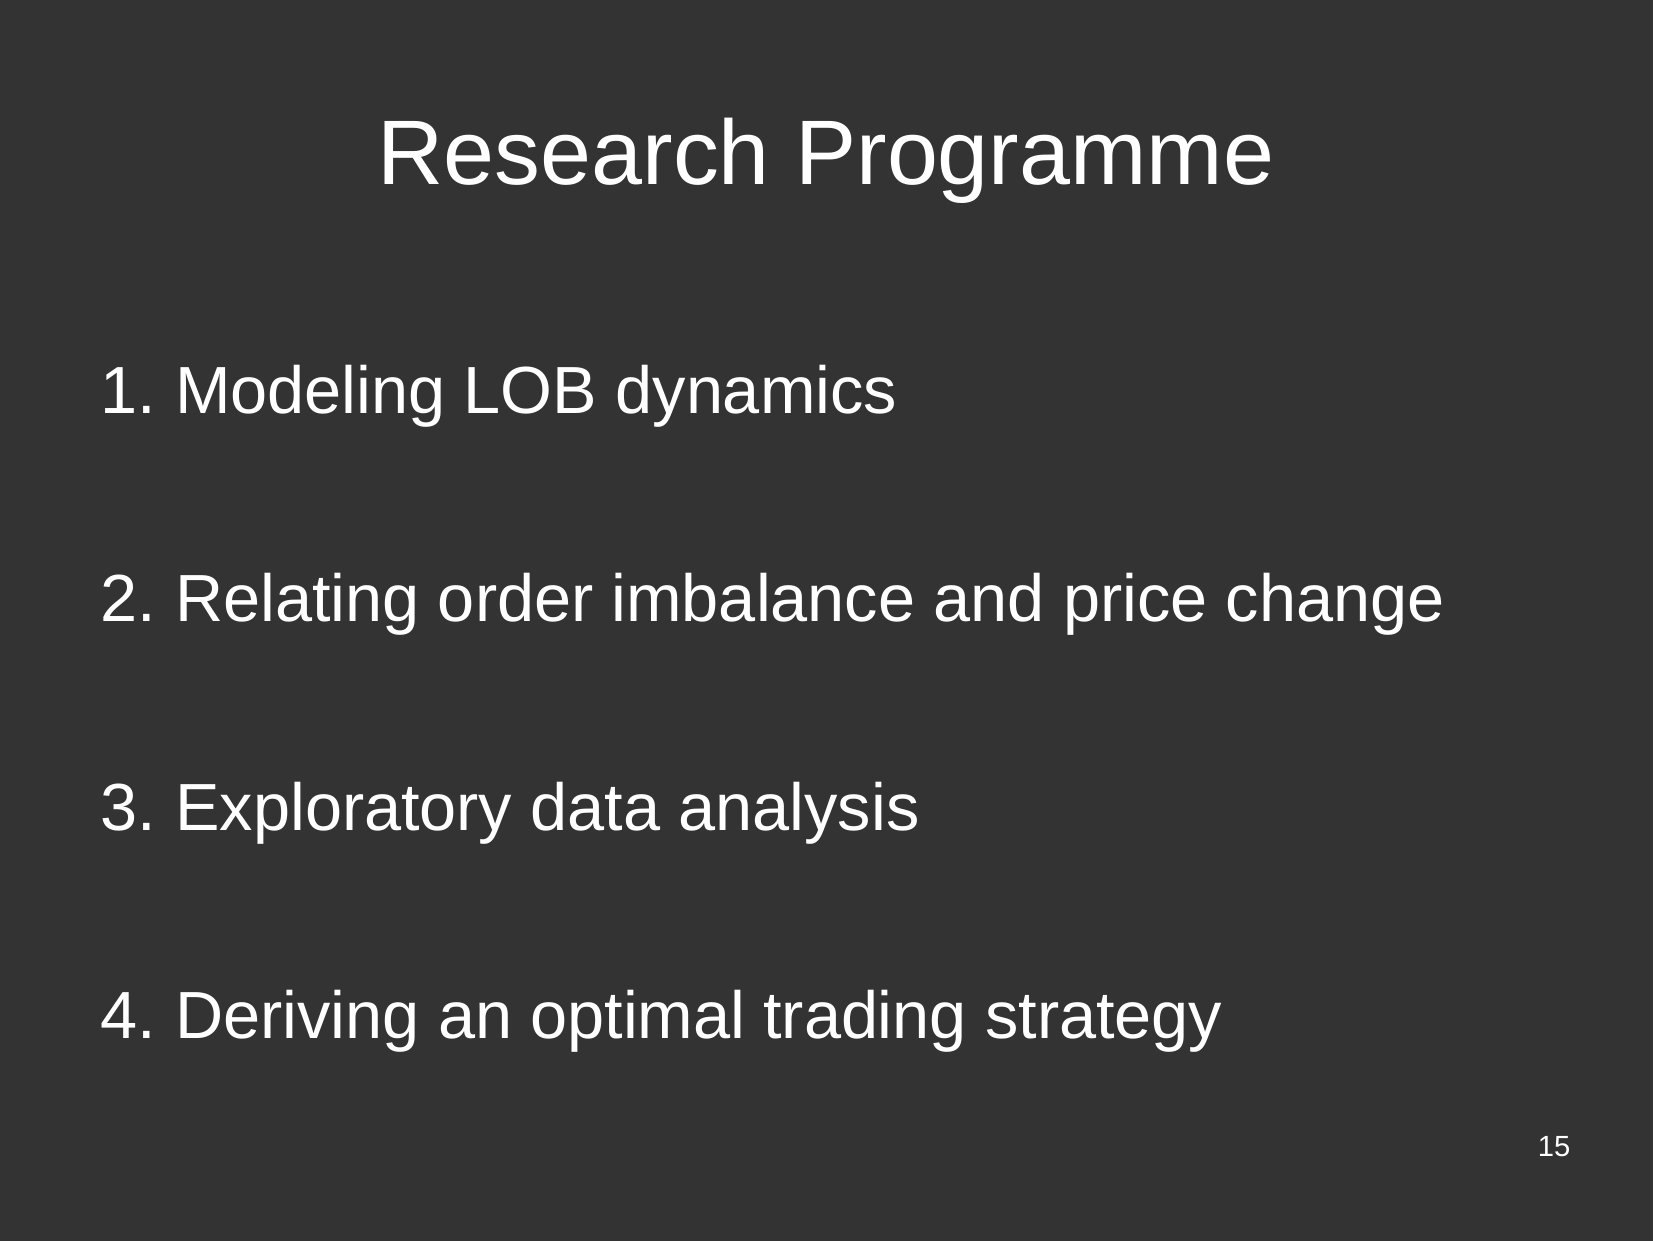

# Research Programme
Modeling LOB dynamics
Relating order imbalance and price change
Exploratory data analysis
Deriving an optimal trading strategy
15